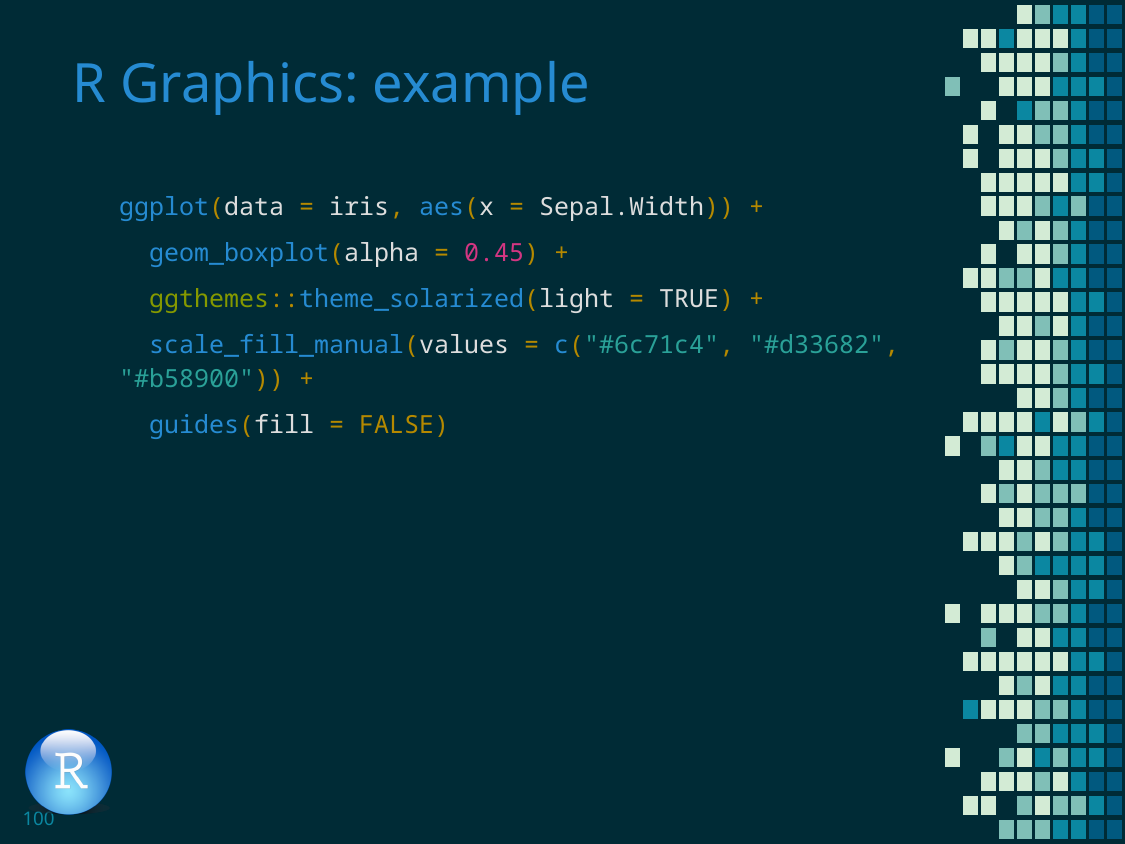

R Graphics: example
ggplot(data = iris, aes(x = Sepal.Width)) +
 geom_boxplot(alpha = 0.45) +
 ggthemes::theme_solarized(light = TRUE) +
 scale_fill_manual(values = c("#6c71c4", "#d33682", "#b58900")) +
 guides(fill = FALSE)